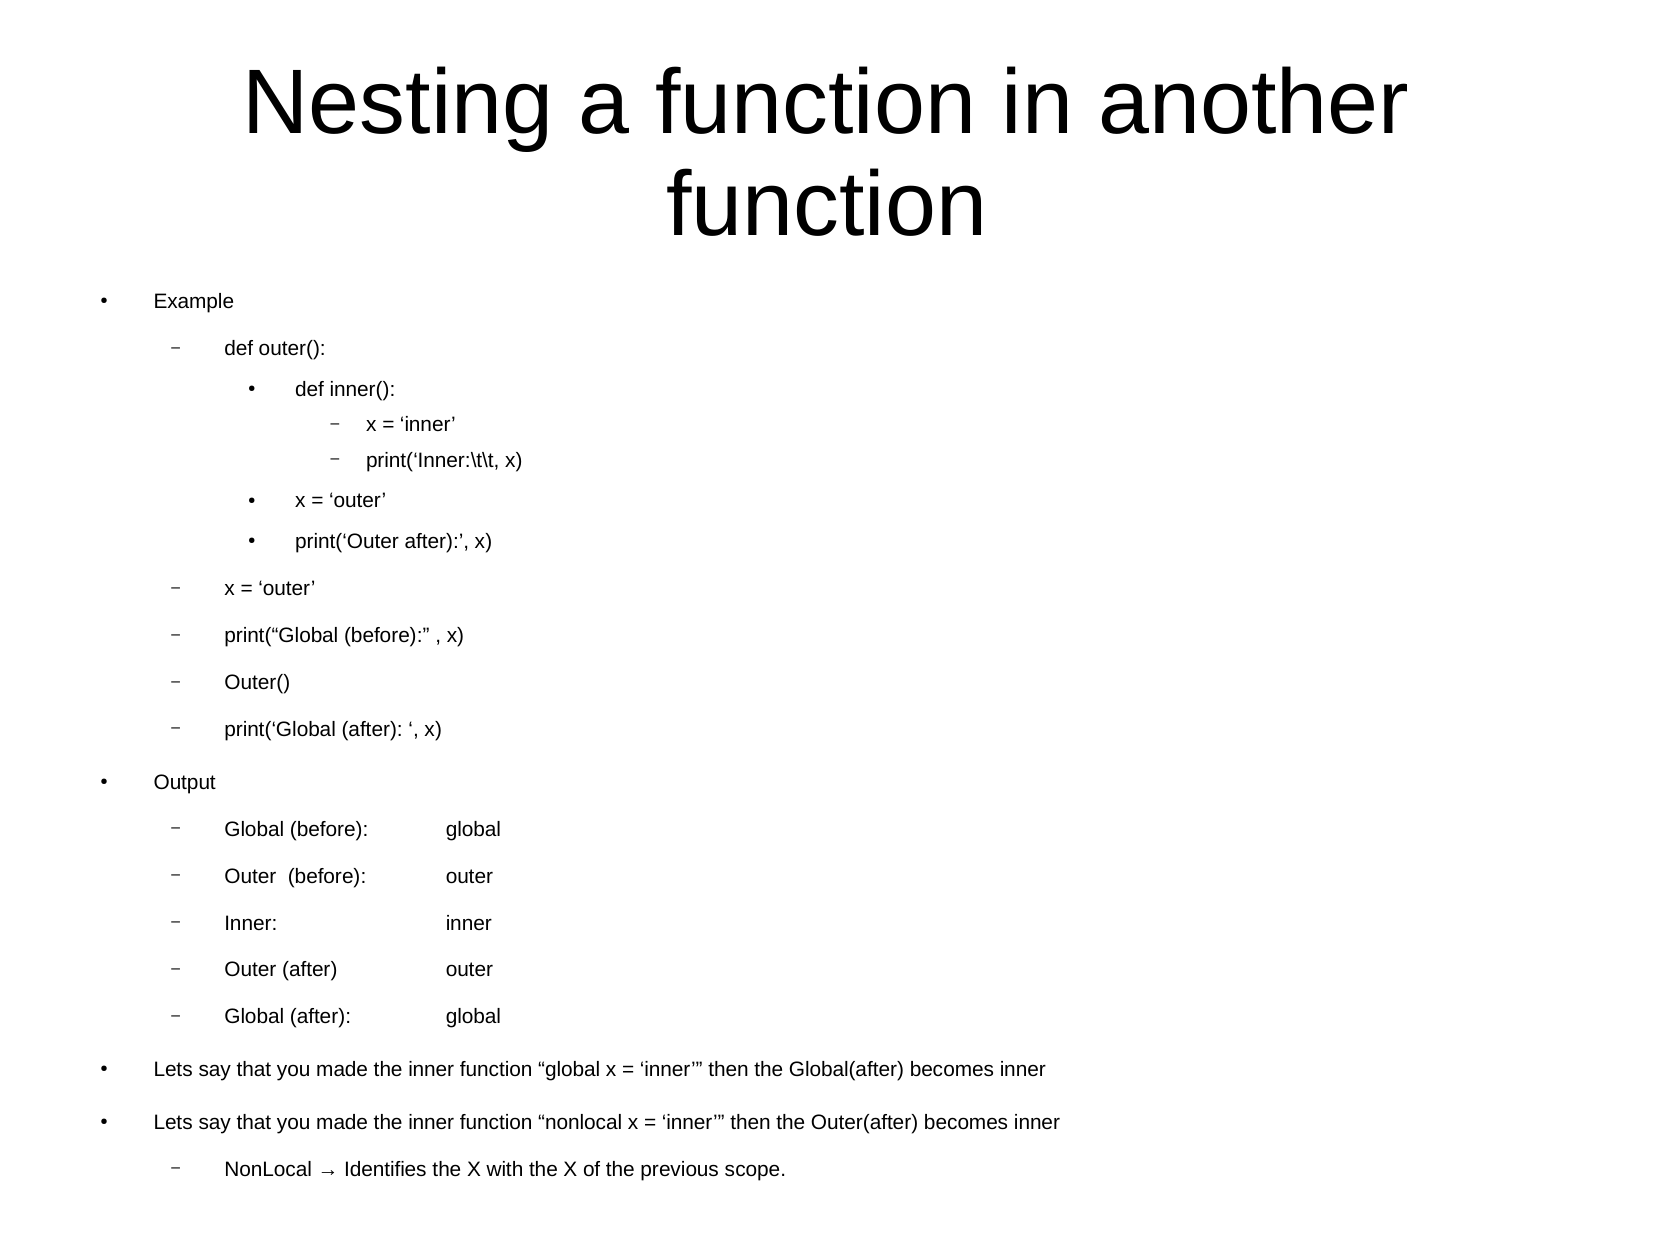

# Nesting a function in another function
Example
def outer():
def inner():
x = ‘inner’
print(‘Inner:\t\t, x)
x = ‘outer’
print(‘Outer after):’, x)
x = ‘outer’
print(“Global (before):” , x)
Outer()
print(‘Global (after): ‘, x)
Output
Global (before):		global
Outer (before):		outer
Inner:			inner
Outer (after)		outer
Global (after):		global
Lets say that you made the inner function “global x = ‘inner’” then the Global(after) becomes inner
Lets say that you made the inner function “nonlocal x = ‘inner’” then the Outer(after) becomes inner
NonLocal → Identifies the X with the X of the previous scope.